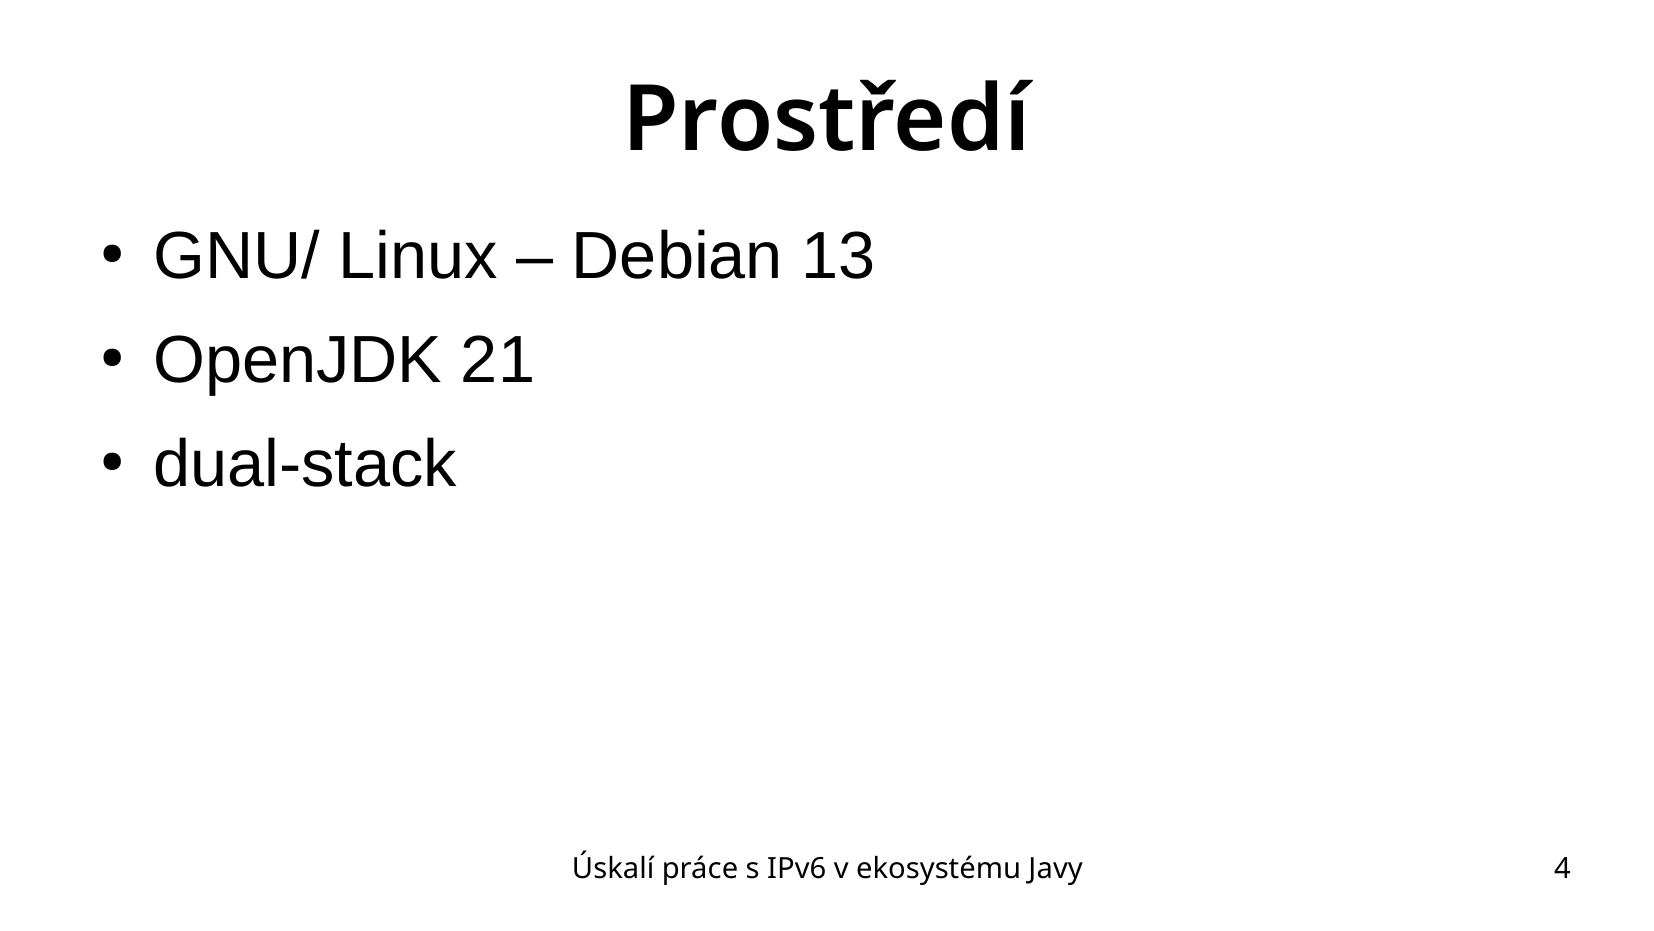

# Prostředí
GNU/ Linux – Debian 13
OpenJDK 21
dual-stack
Úskalí práce s IPv6 v ekosystému Javy
4